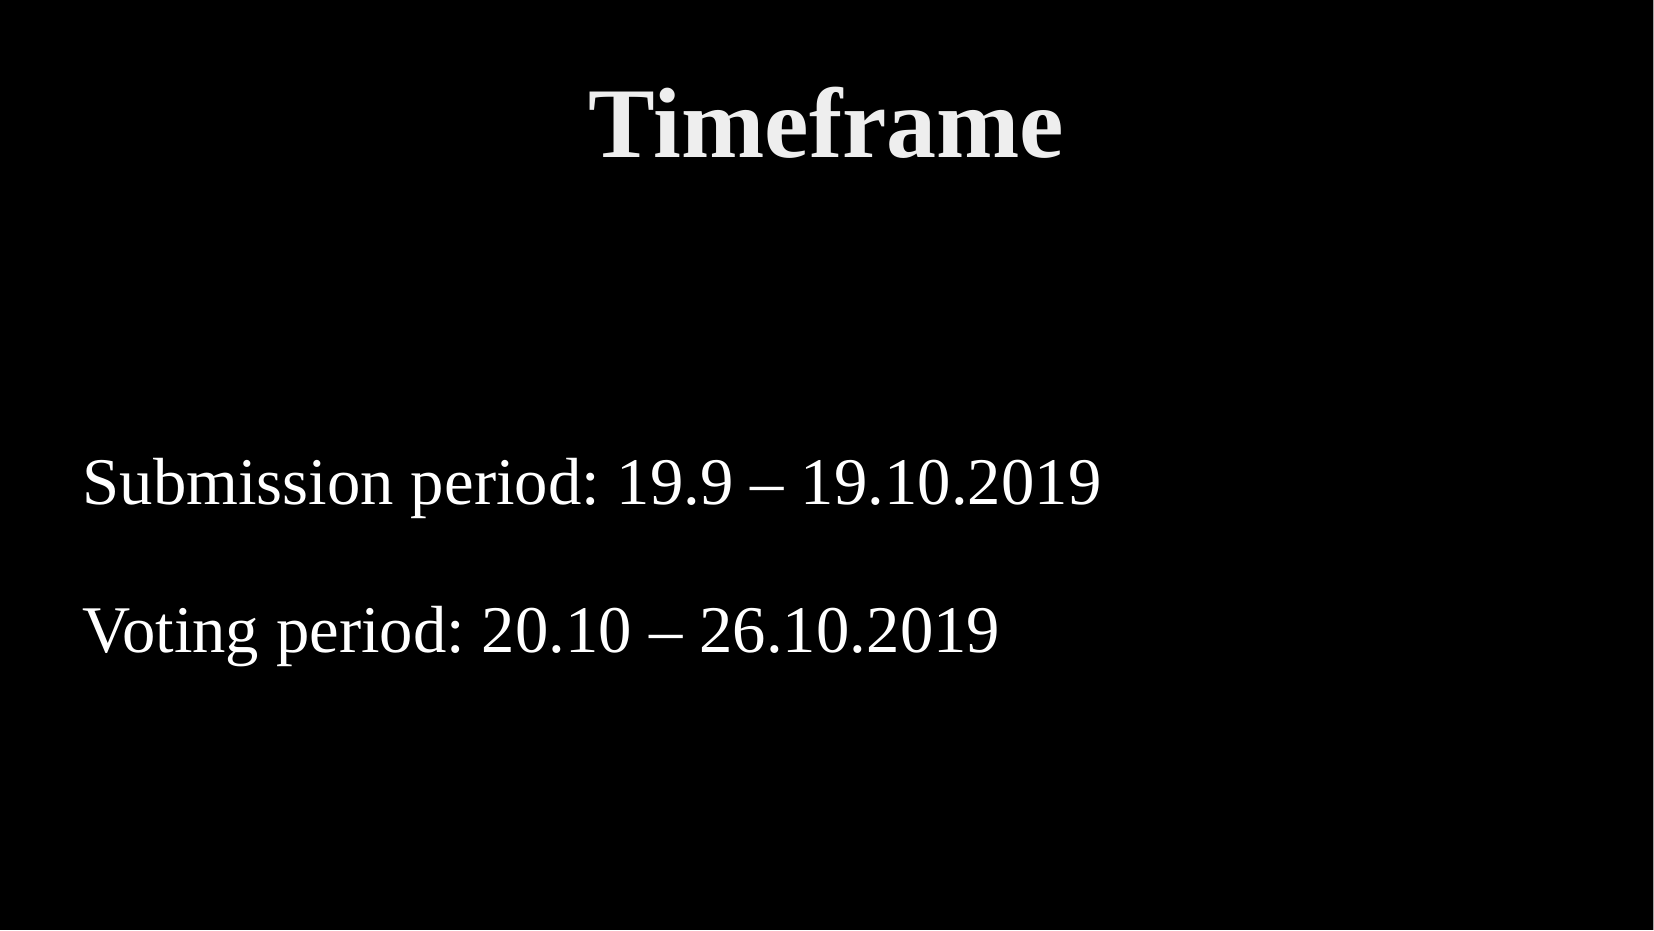

# Timeframe
Submission period: 19.9 – 19.10.2019
Voting period: 20.10 – 26.10.2019